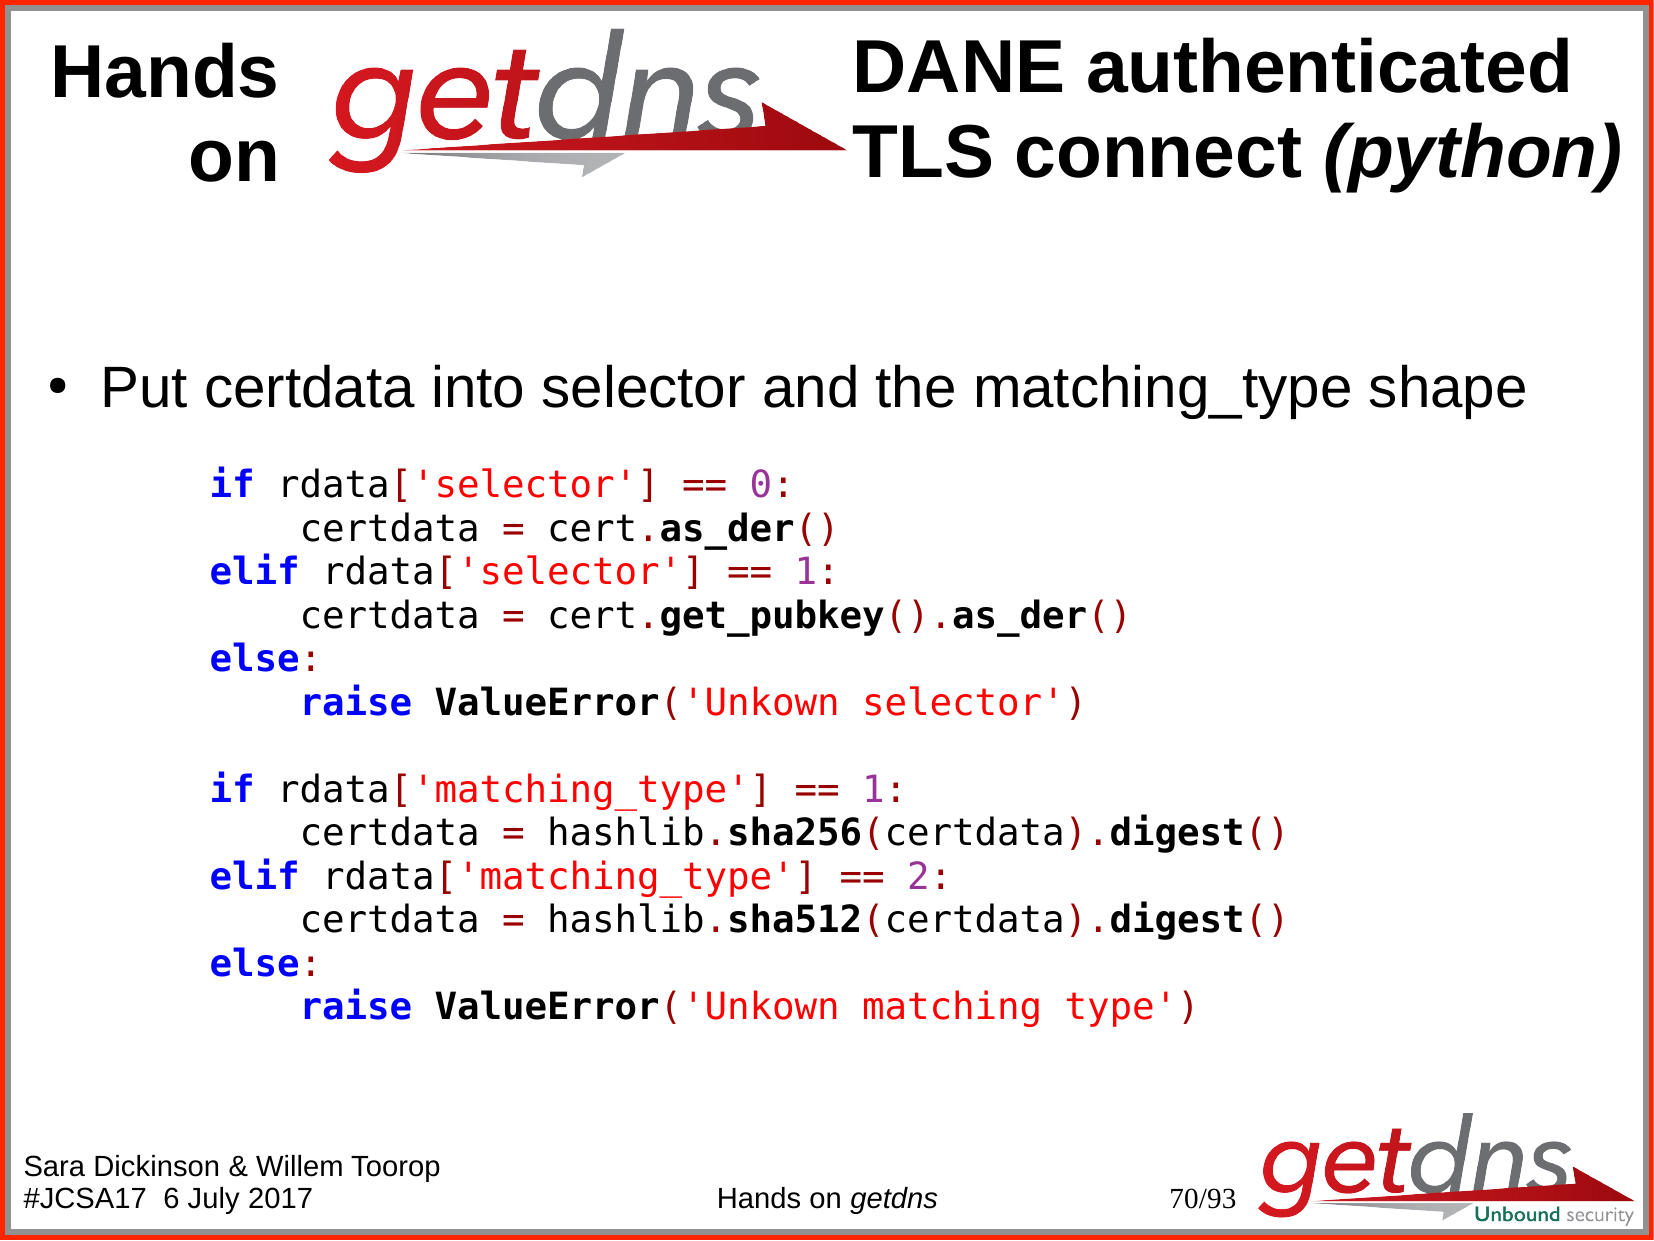

Hands on
DANE authenticated
TLS connect (python)
# Put certdata into selector and the matching_type shape
 if rdata['selector'] == 0:
 certdata = cert.as_der()
 elif rdata['selector'] == 1:
 certdata = cert.get_pubkey().as_der()
 else:
 raise ValueError('Unkown selector')
 if rdata['matching_type'] == 1:
 certdata = hashlib.sha256(certdata).digest()
 elif rdata['matching_type'] == 2:
 certdata = hashlib.sha512(certdata).digest()
 else:
 raise ValueError('Unkown matching type')
70